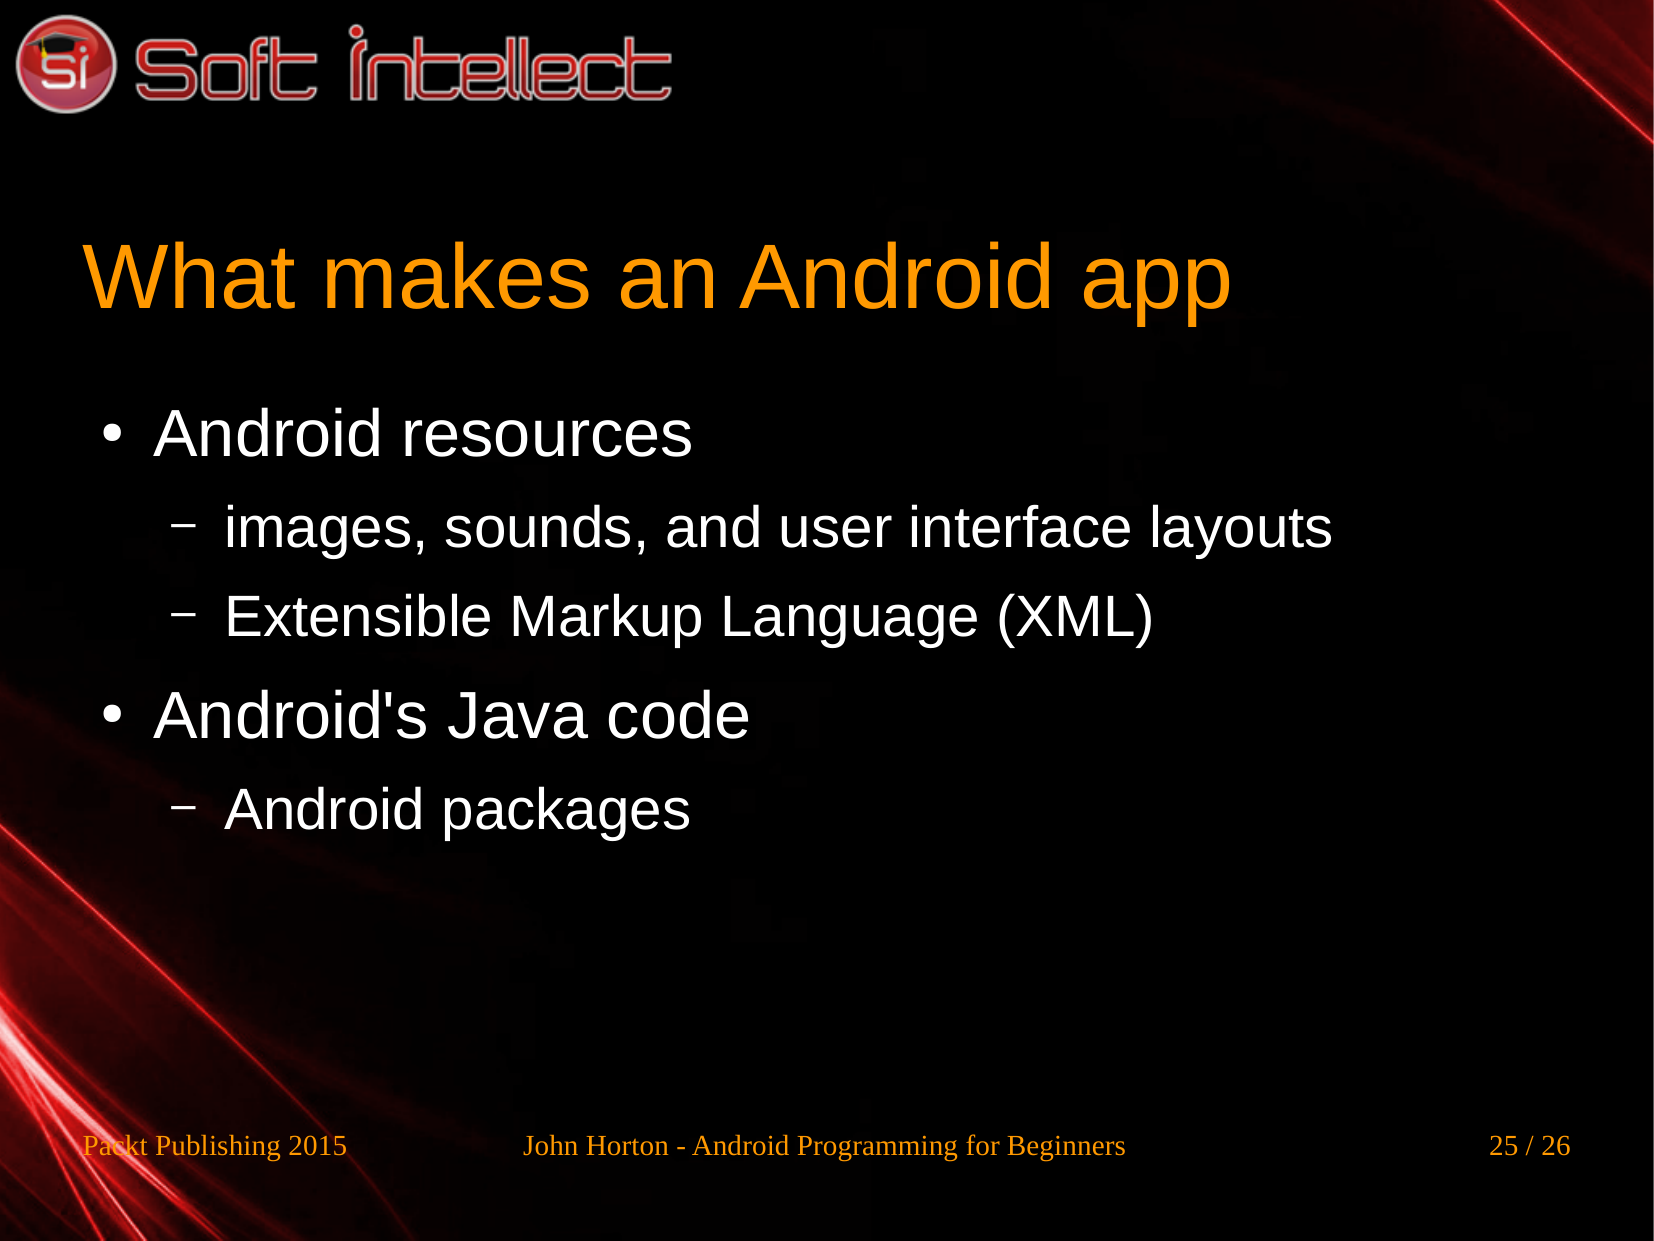

# What makes an Android app
Android resources
images, sounds, and user interface layouts
Extensible Markup Language (XML)
Android's Java code
Android packages
Packt Publishing 2015
John Horton - Android Programming for Beginners
25